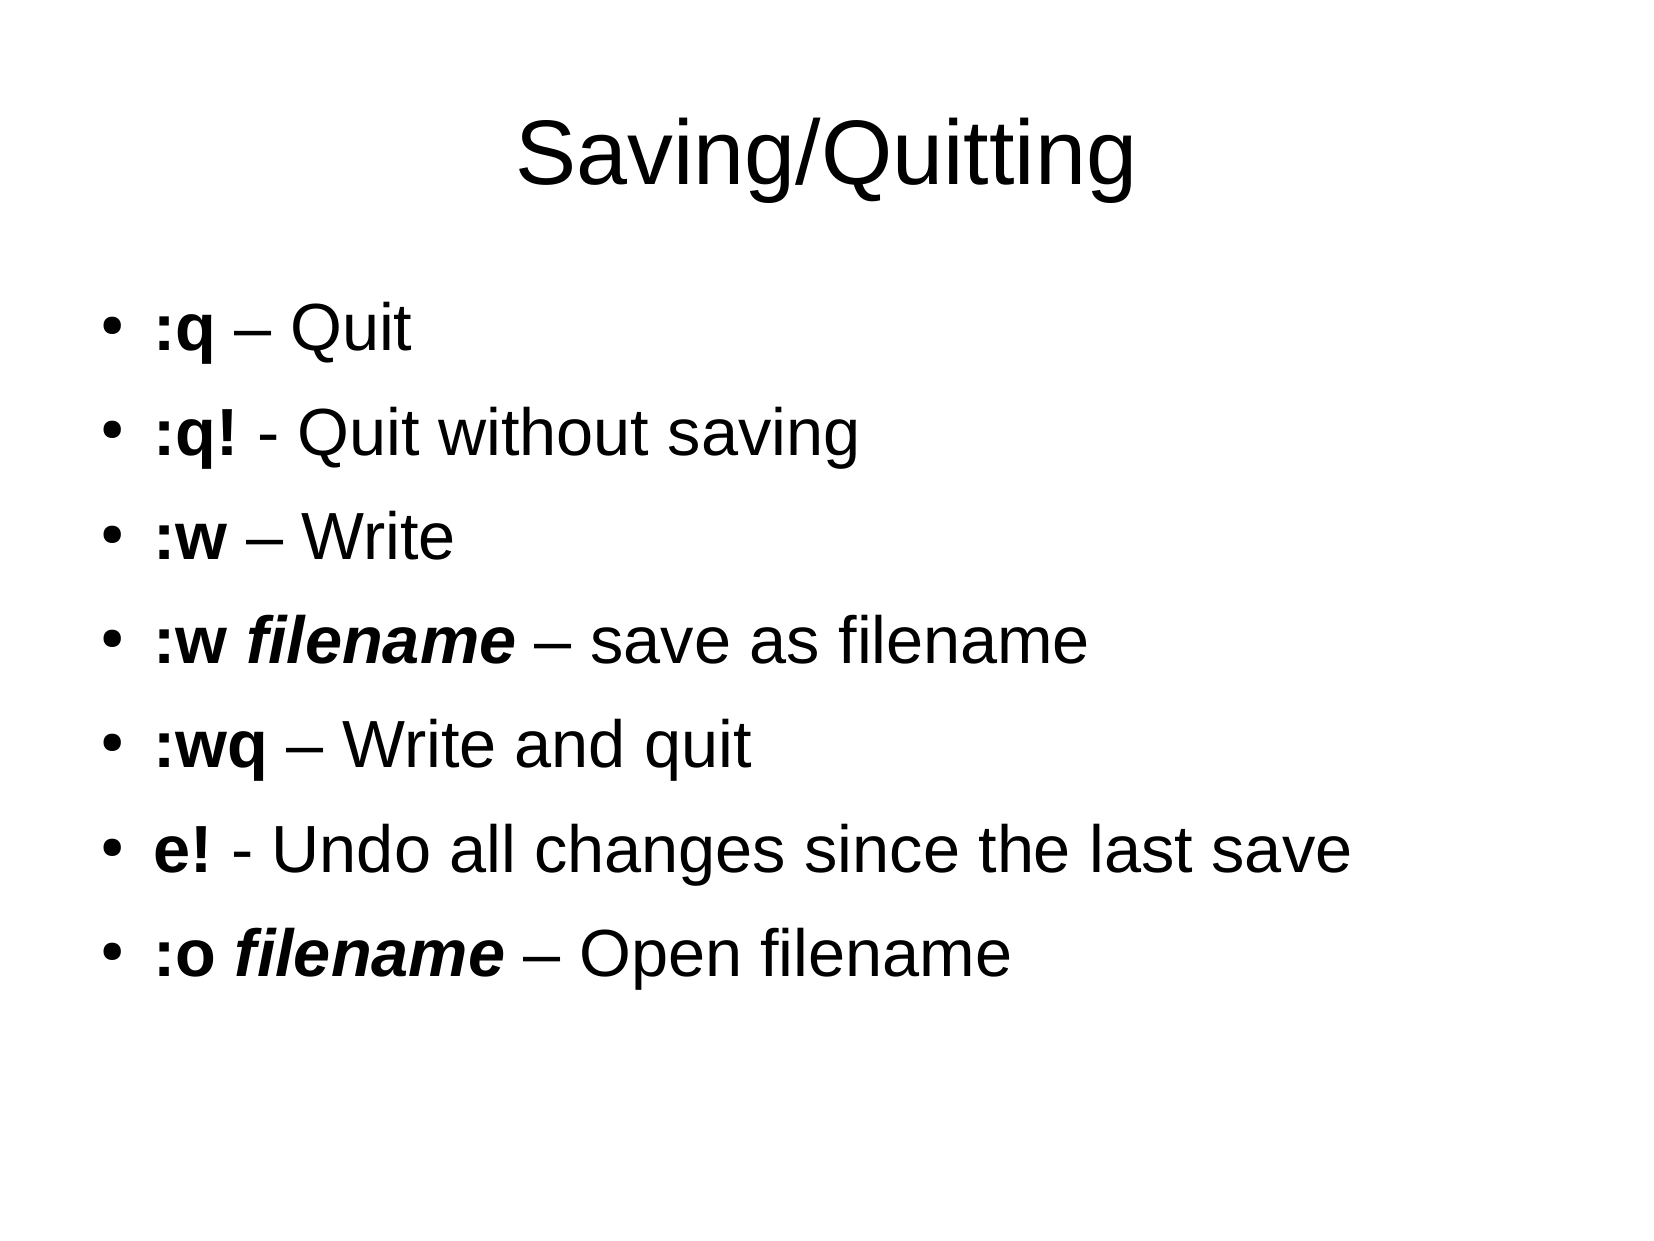

# Saving/Quitting
:q – Quit
:q! - Quit without saving
:w – Write
:w filename – save as filename
:wq – Write and quit
e! - Undo all changes since the last save
:o filename – Open filename